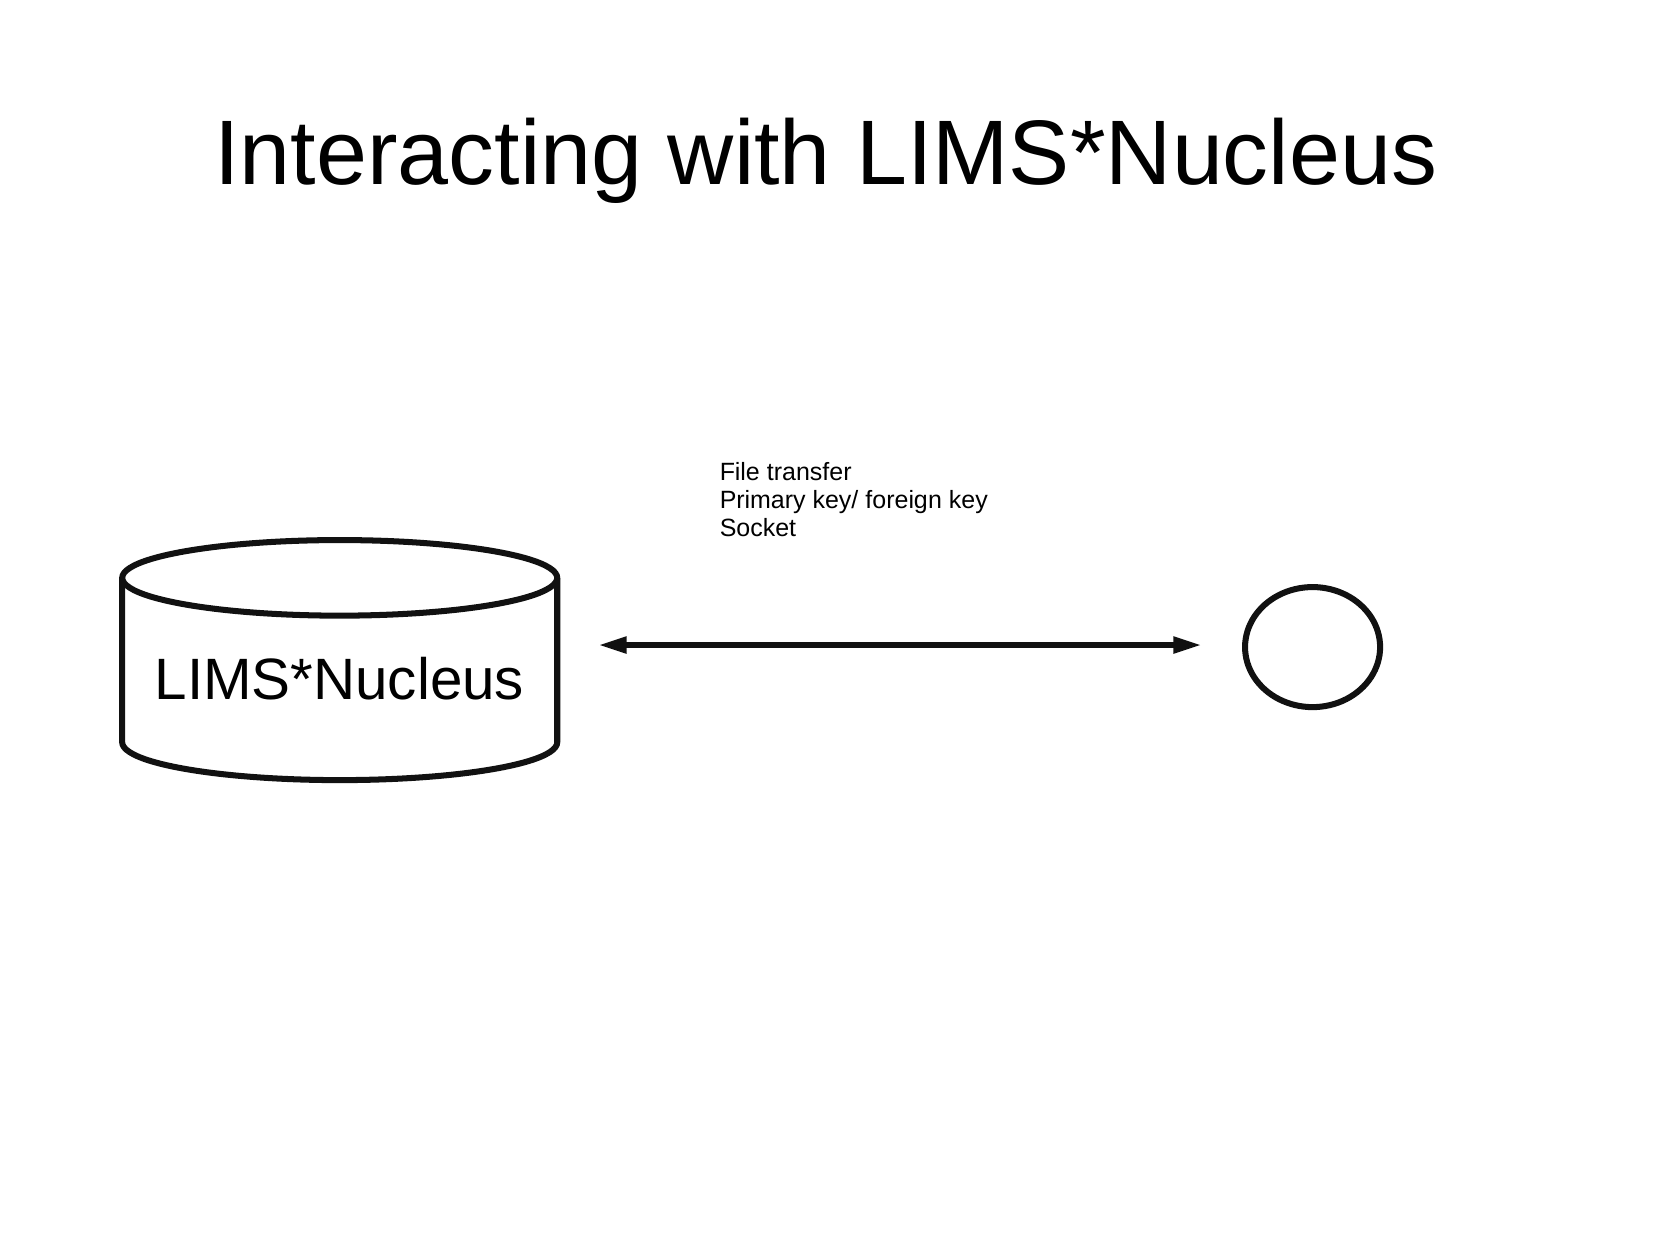

# Interacting with LIMS*Nucleus
File transfer
Primary key/ foreign key
Socket
LIMS*Nucleus